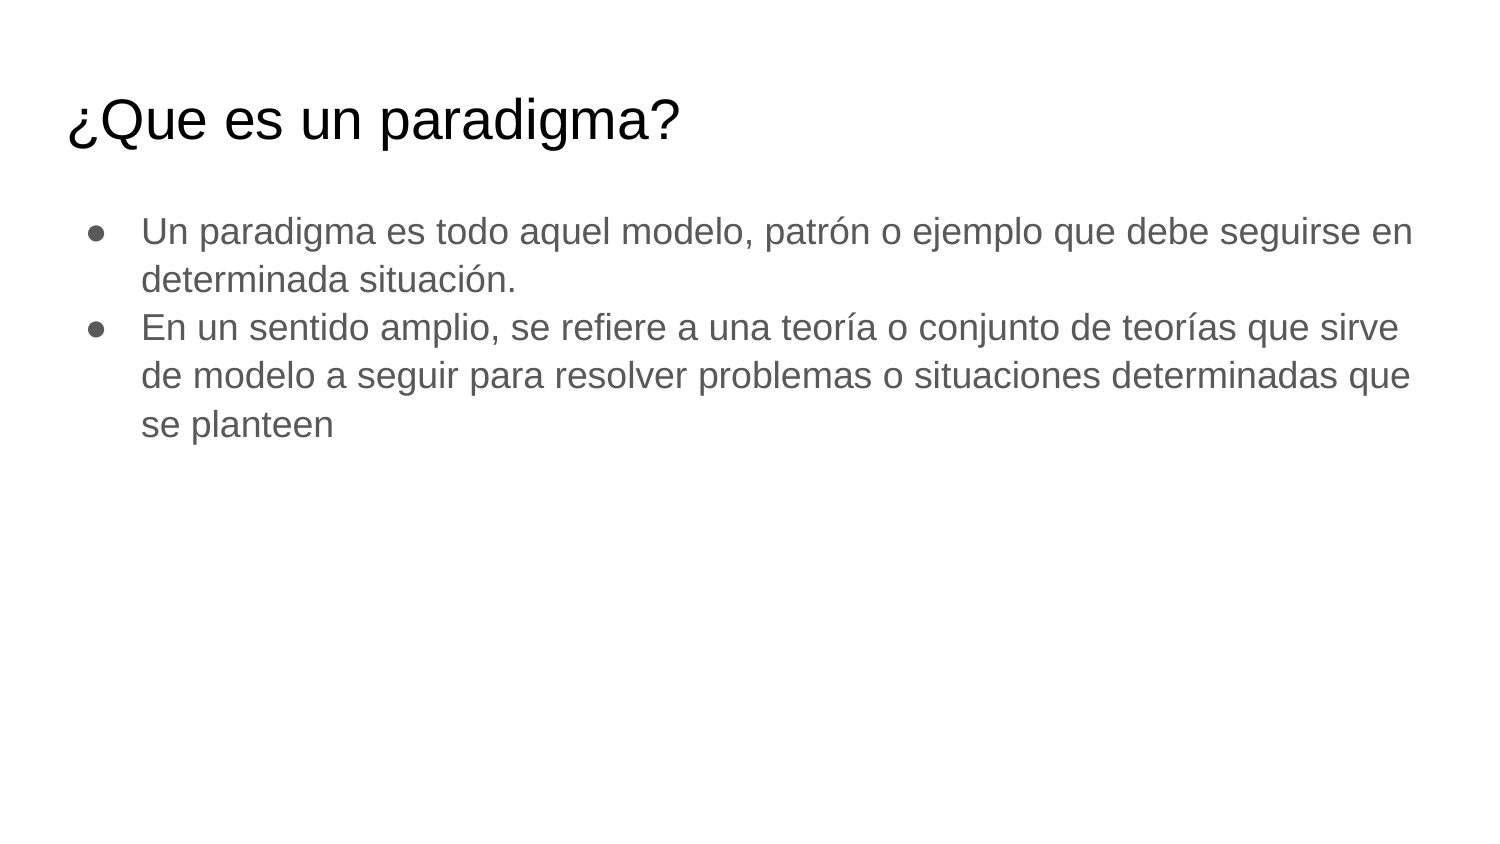

# ¿Que es un paradigma?
Un paradigma es todo aquel modelo, patrón o ejemplo que debe seguirse en determinada situación.
En un sentido amplio, se refiere a una teoría o conjunto de teorías que sirve de modelo a seguir para resolver problemas o situaciones determinadas que se planteen